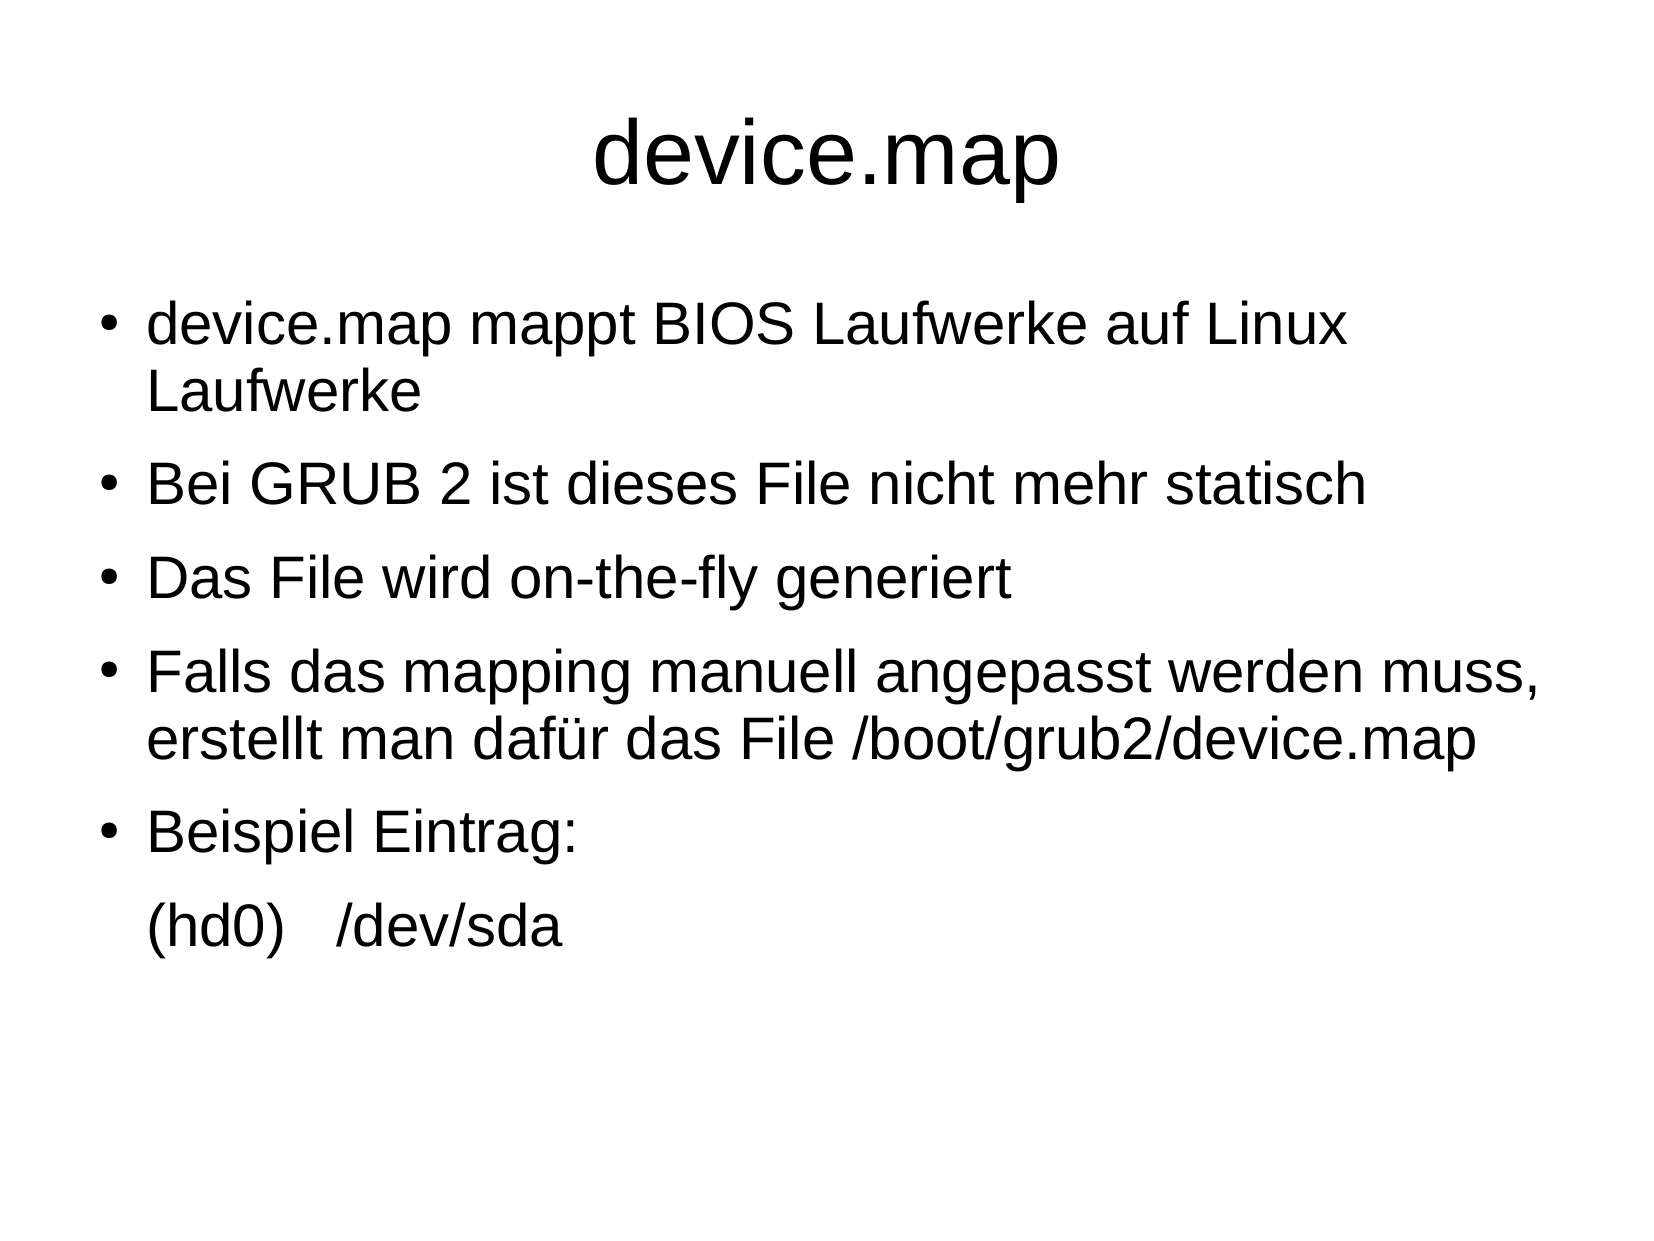

# device.map
device.map mappt BIOS Laufwerke auf Linux Laufwerke
Bei GRUB 2 ist dieses File nicht mehr statisch
Das File wird on-the-fly generiert
Falls das mapping manuell angepasst werden muss, erstellt man dafür das File /boot/grub2/device.map
Beispiel Eintrag:
(hd0) /dev/sda